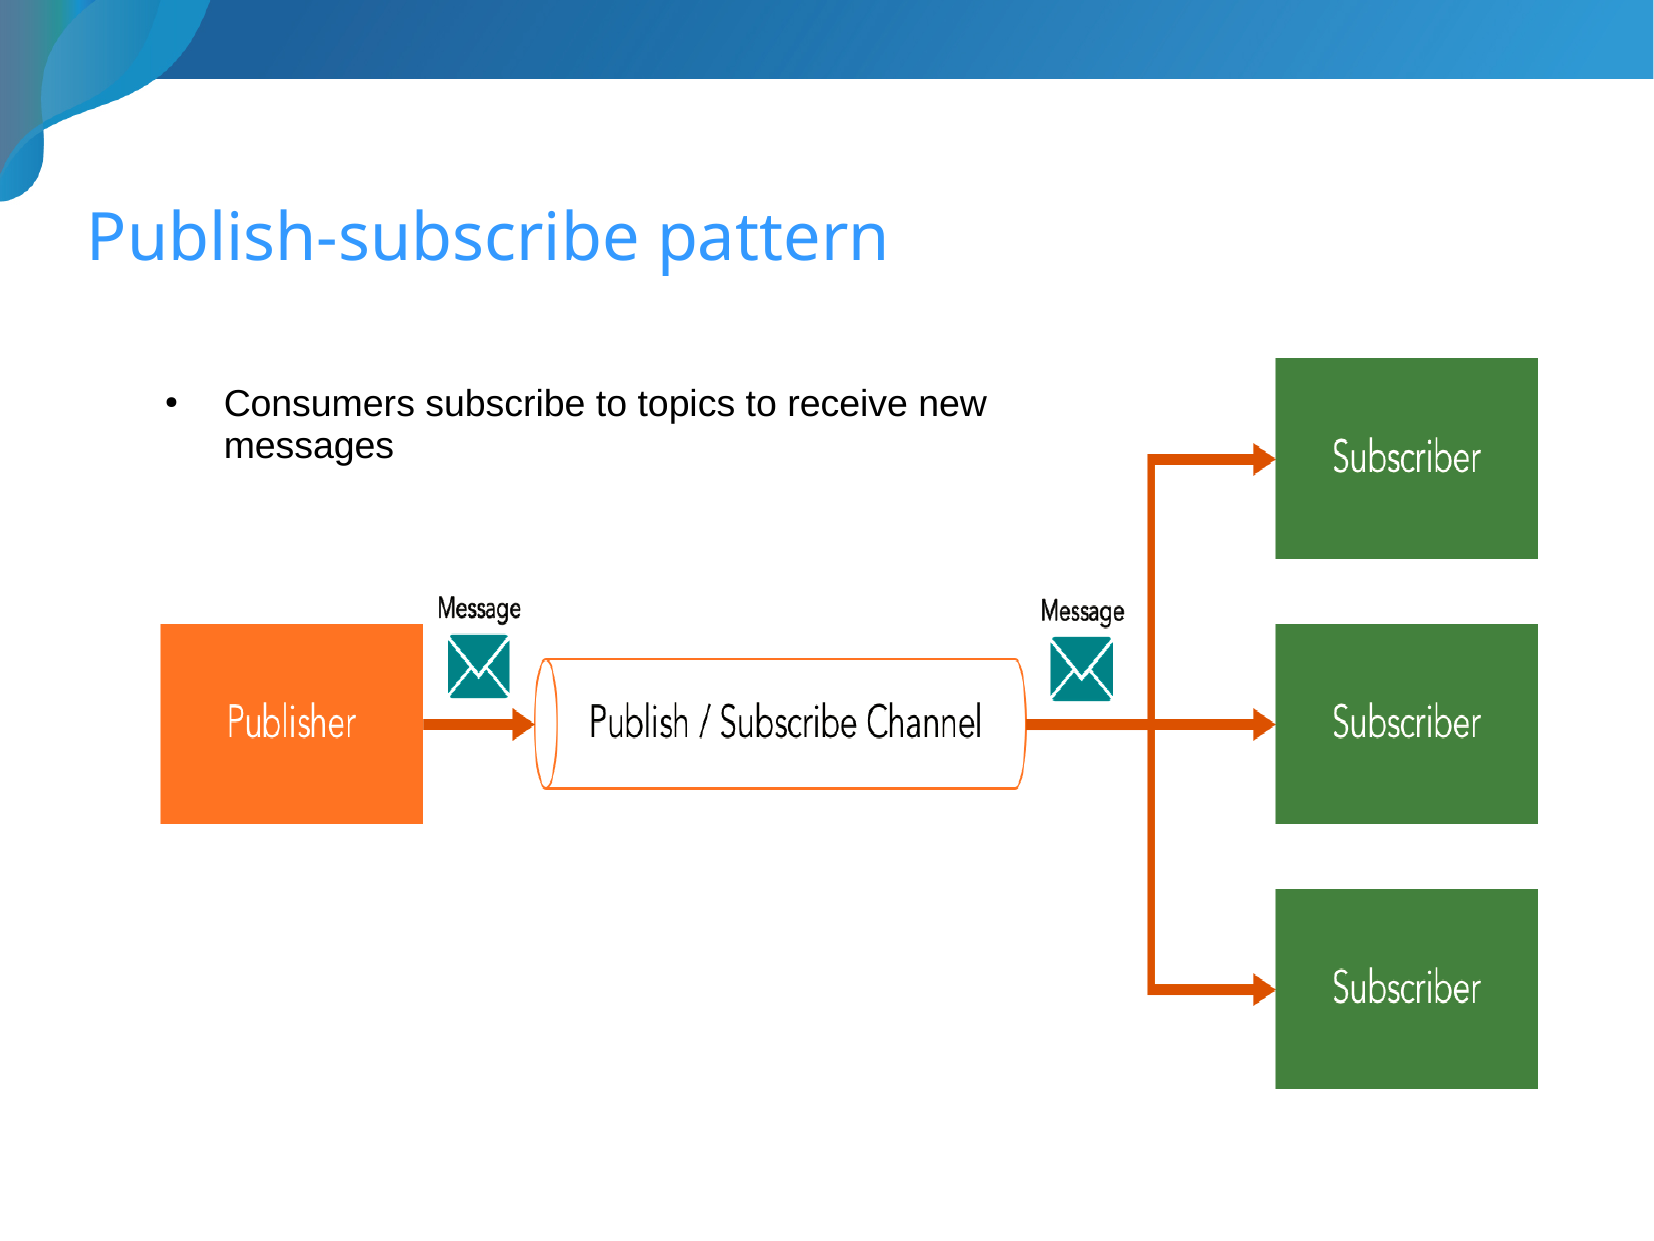

# Publish-subscribe pattern
Consumers subscribe to topics to receive new messages